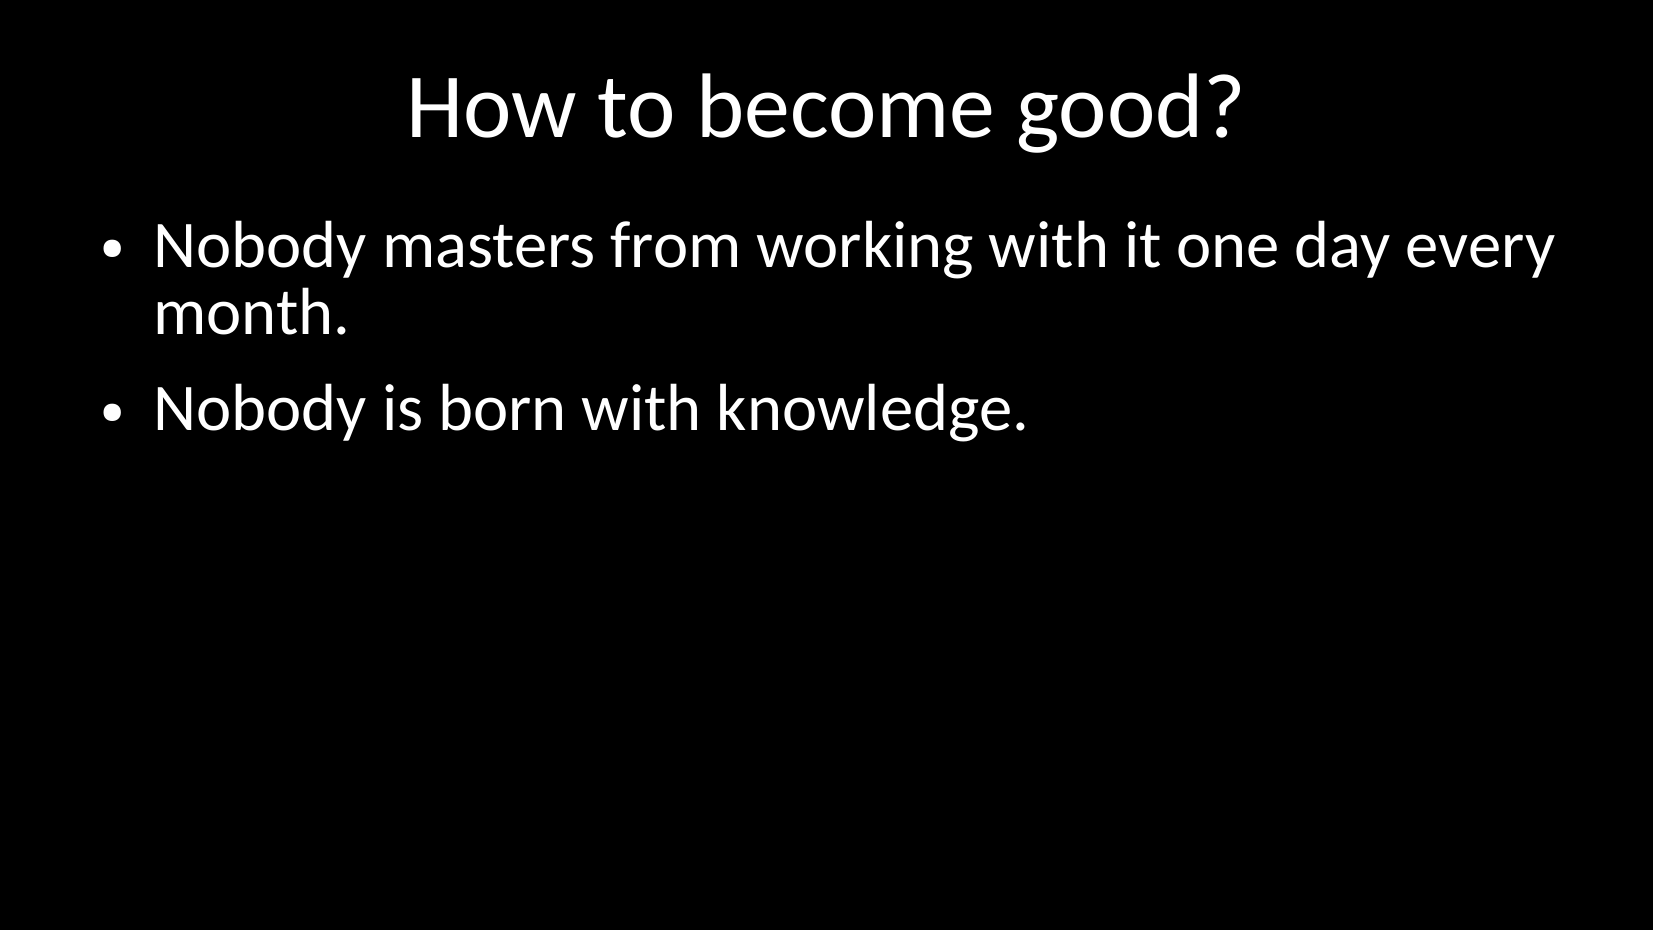

# How to become good?
Nobody masters from working with it one day every month.
Nobody is born with knowledge.